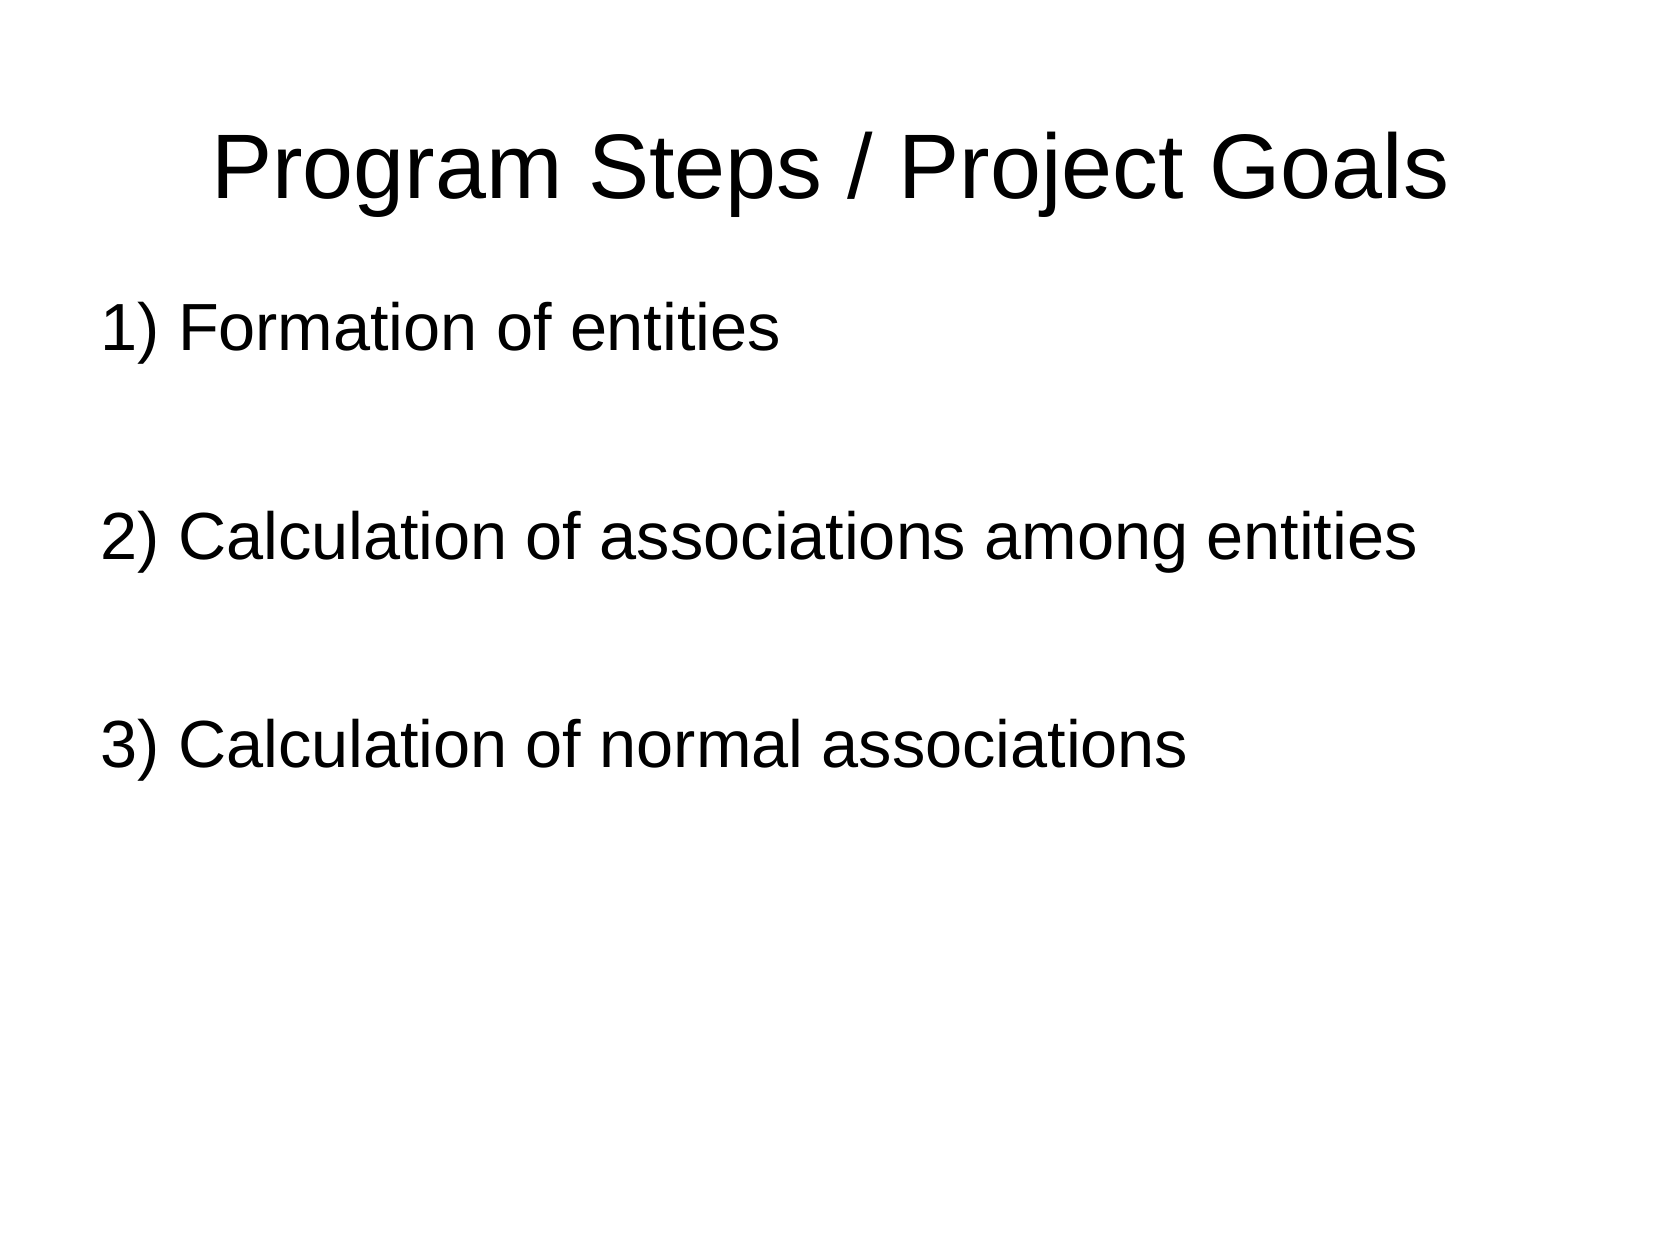

# Program Steps / Project Goals
 Formation of entities
 Calculation of associations among entities
 Calculation of normal associations